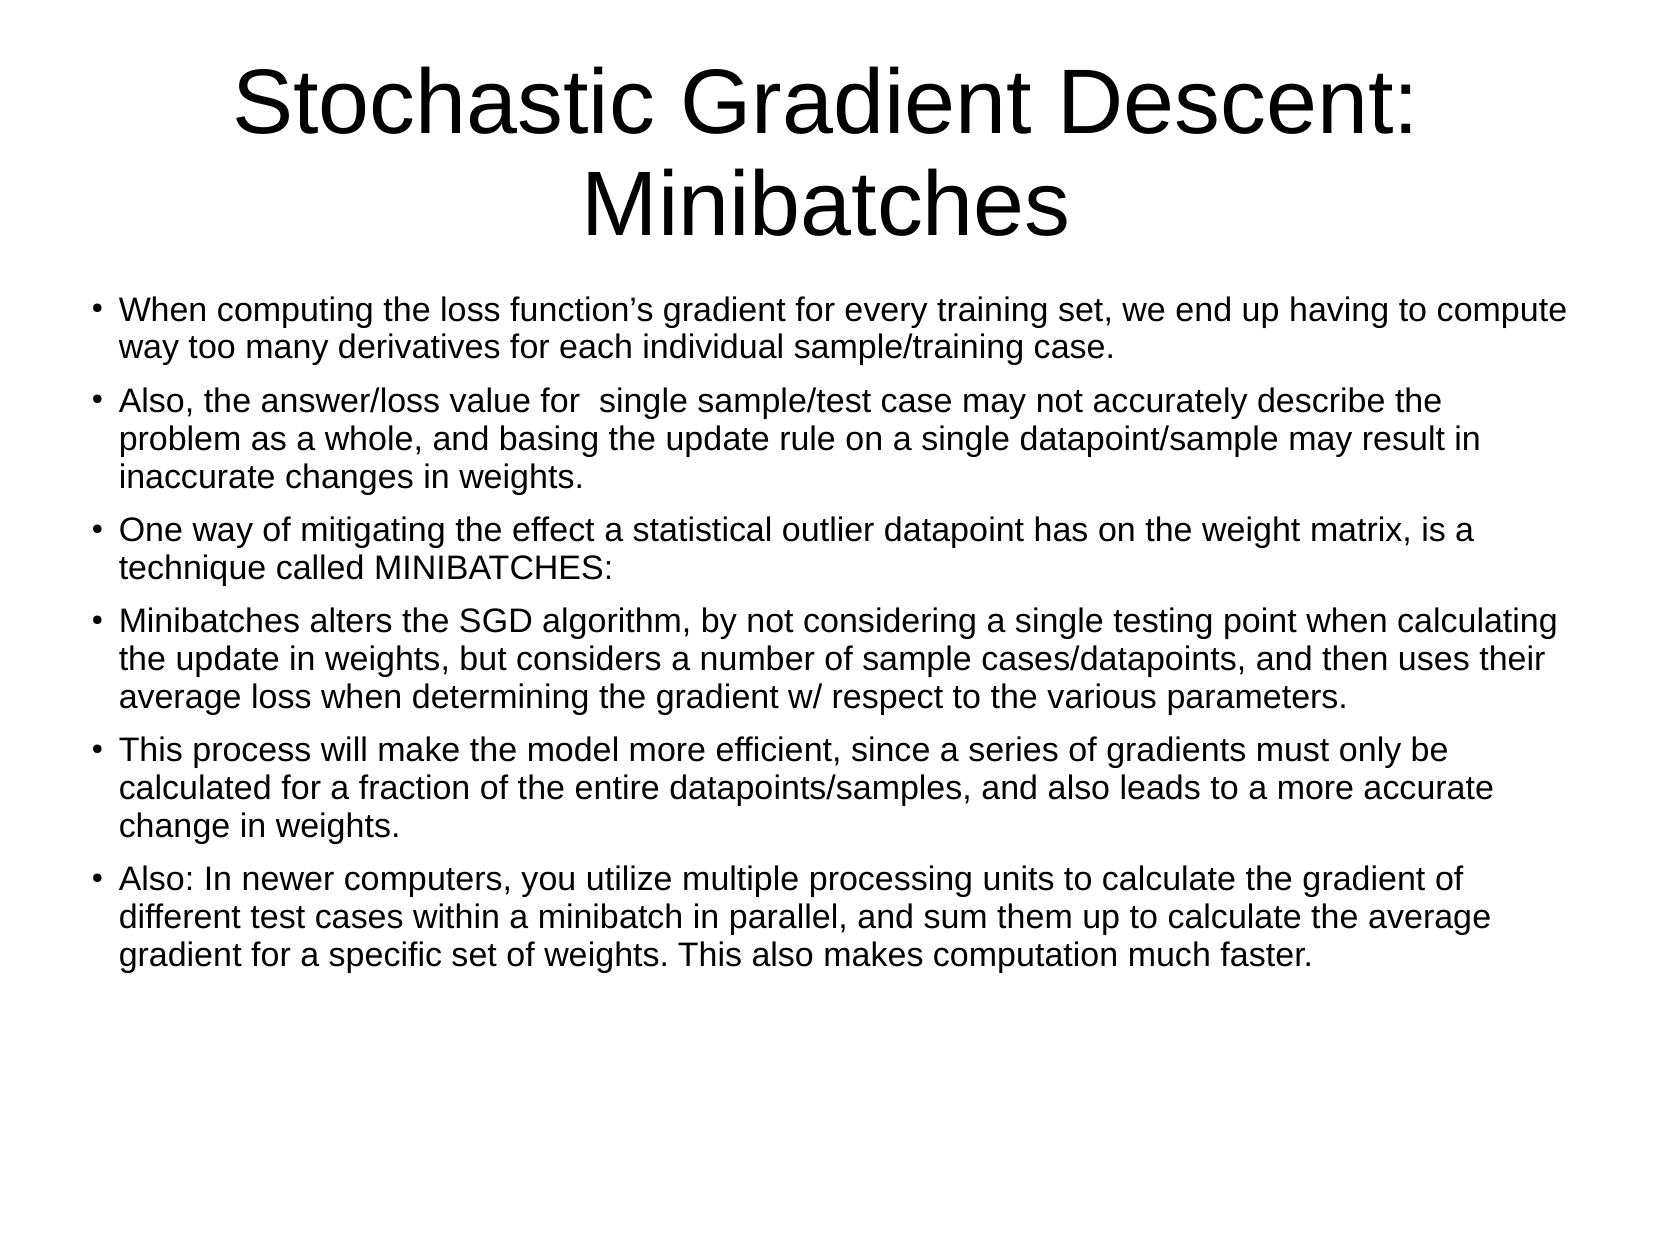

# Stochastic Gradient Descent: Minibatches
When computing the loss function’s gradient for every training set, we end up having to compute way too many derivatives for each individual sample/training case.
Also, the answer/loss value for single sample/test case may not accurately describe the problem as a whole, and basing the update rule on a single datapoint/sample may result in inaccurate changes in weights.
One way of mitigating the effect a statistical outlier datapoint has on the weight matrix, is a technique called MINIBATCHES:
Minibatches alters the SGD algorithm, by not considering a single testing point when calculating the update in weights, but considers a number of sample cases/datapoints, and then uses their average loss when determining the gradient w/ respect to the various parameters.
This process will make the model more efficient, since a series of gradients must only be calculated for a fraction of the entire datapoints/samples, and also leads to a more accurate change in weights.
Also: In newer computers, you utilize multiple processing units to calculate the gradient of different test cases within a minibatch in parallel, and sum them up to calculate the average gradient for a specific set of weights. This also makes computation much faster.